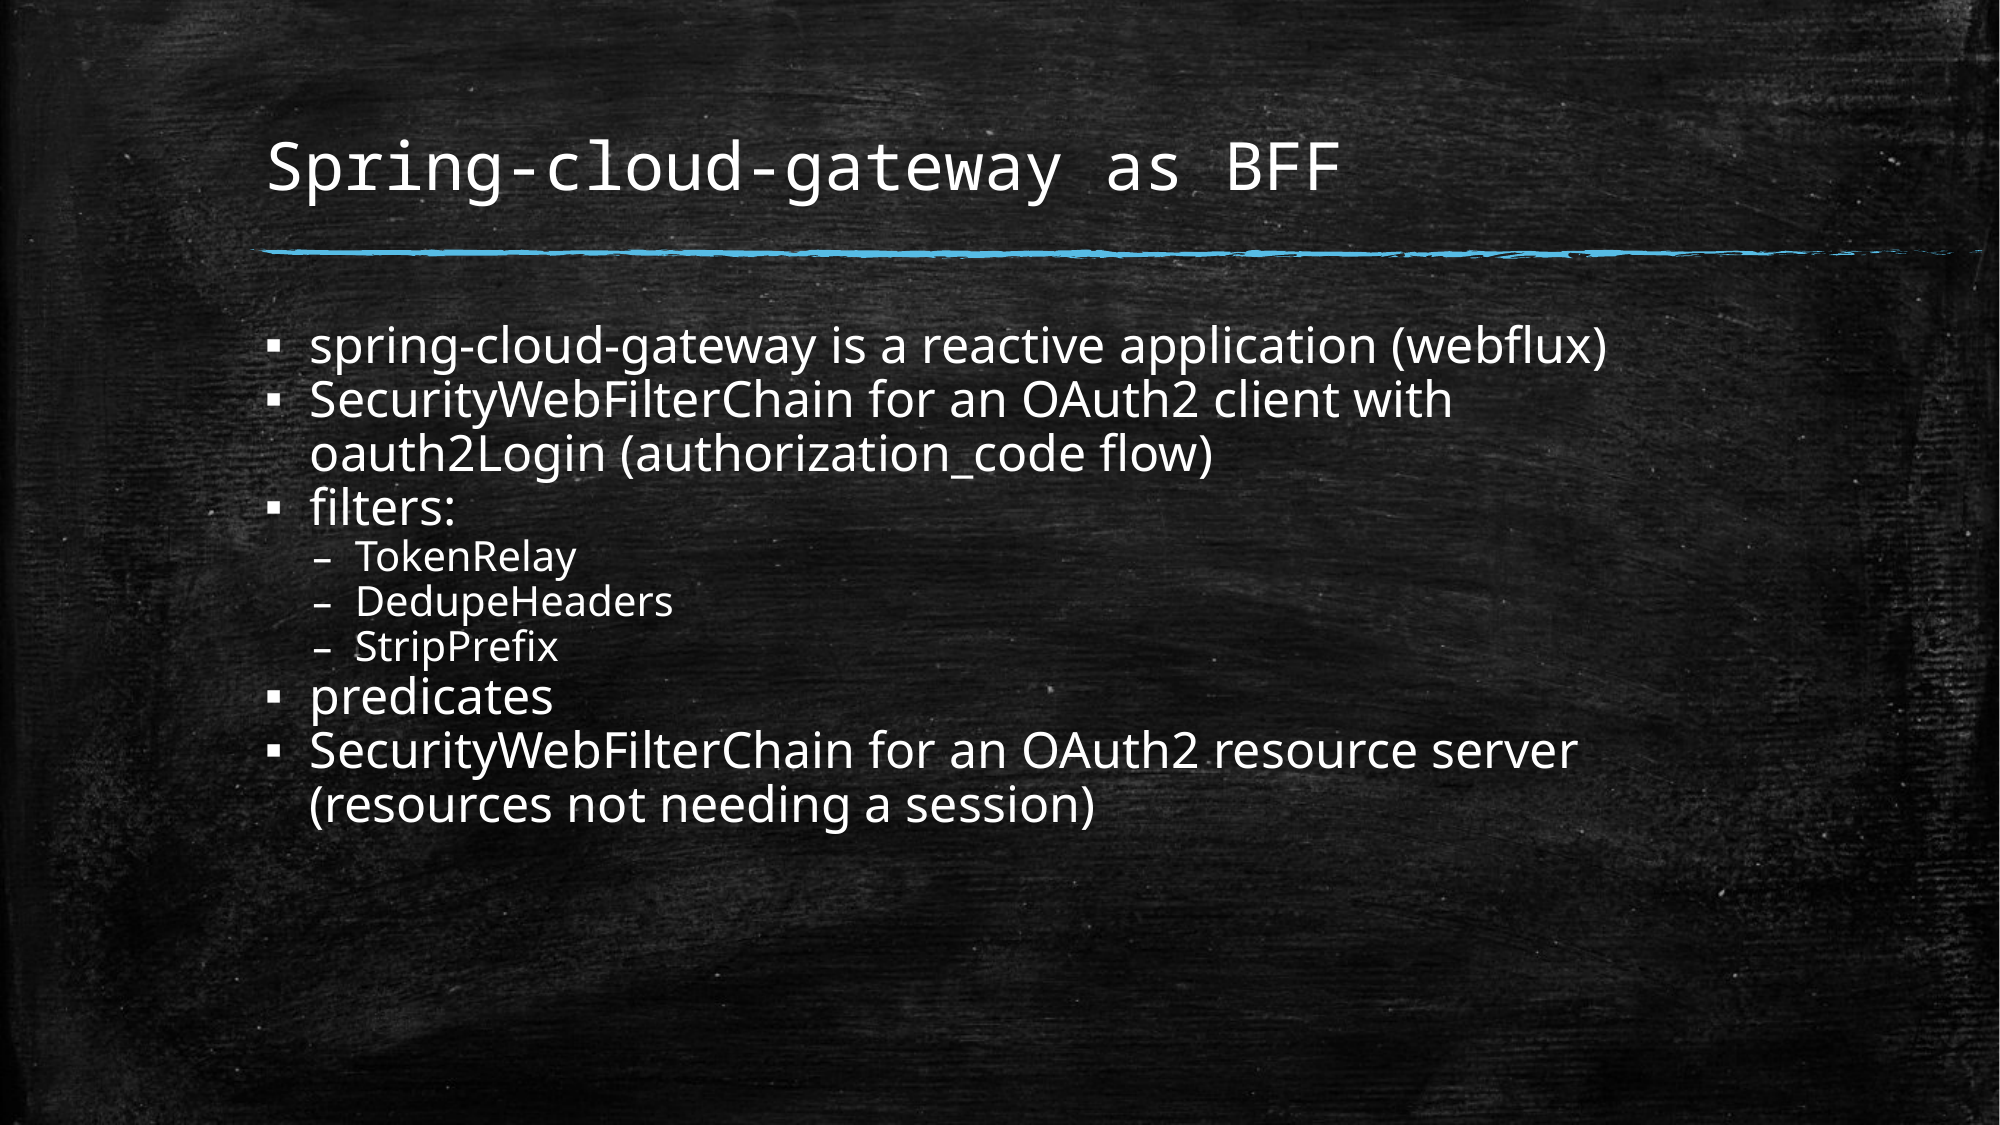

# Spring-cloud-gateway as BFF
spring-cloud-gateway is a reactive application (webflux)
SecurityWebFilterChain for an OAuth2 client with oauth2Login (authorization_code flow)
filters:
TokenRelay
DedupeHeaders
StripPrefix
predicates
SecurityWebFilterChain for an OAuth2 resource server (resources not needing a session)